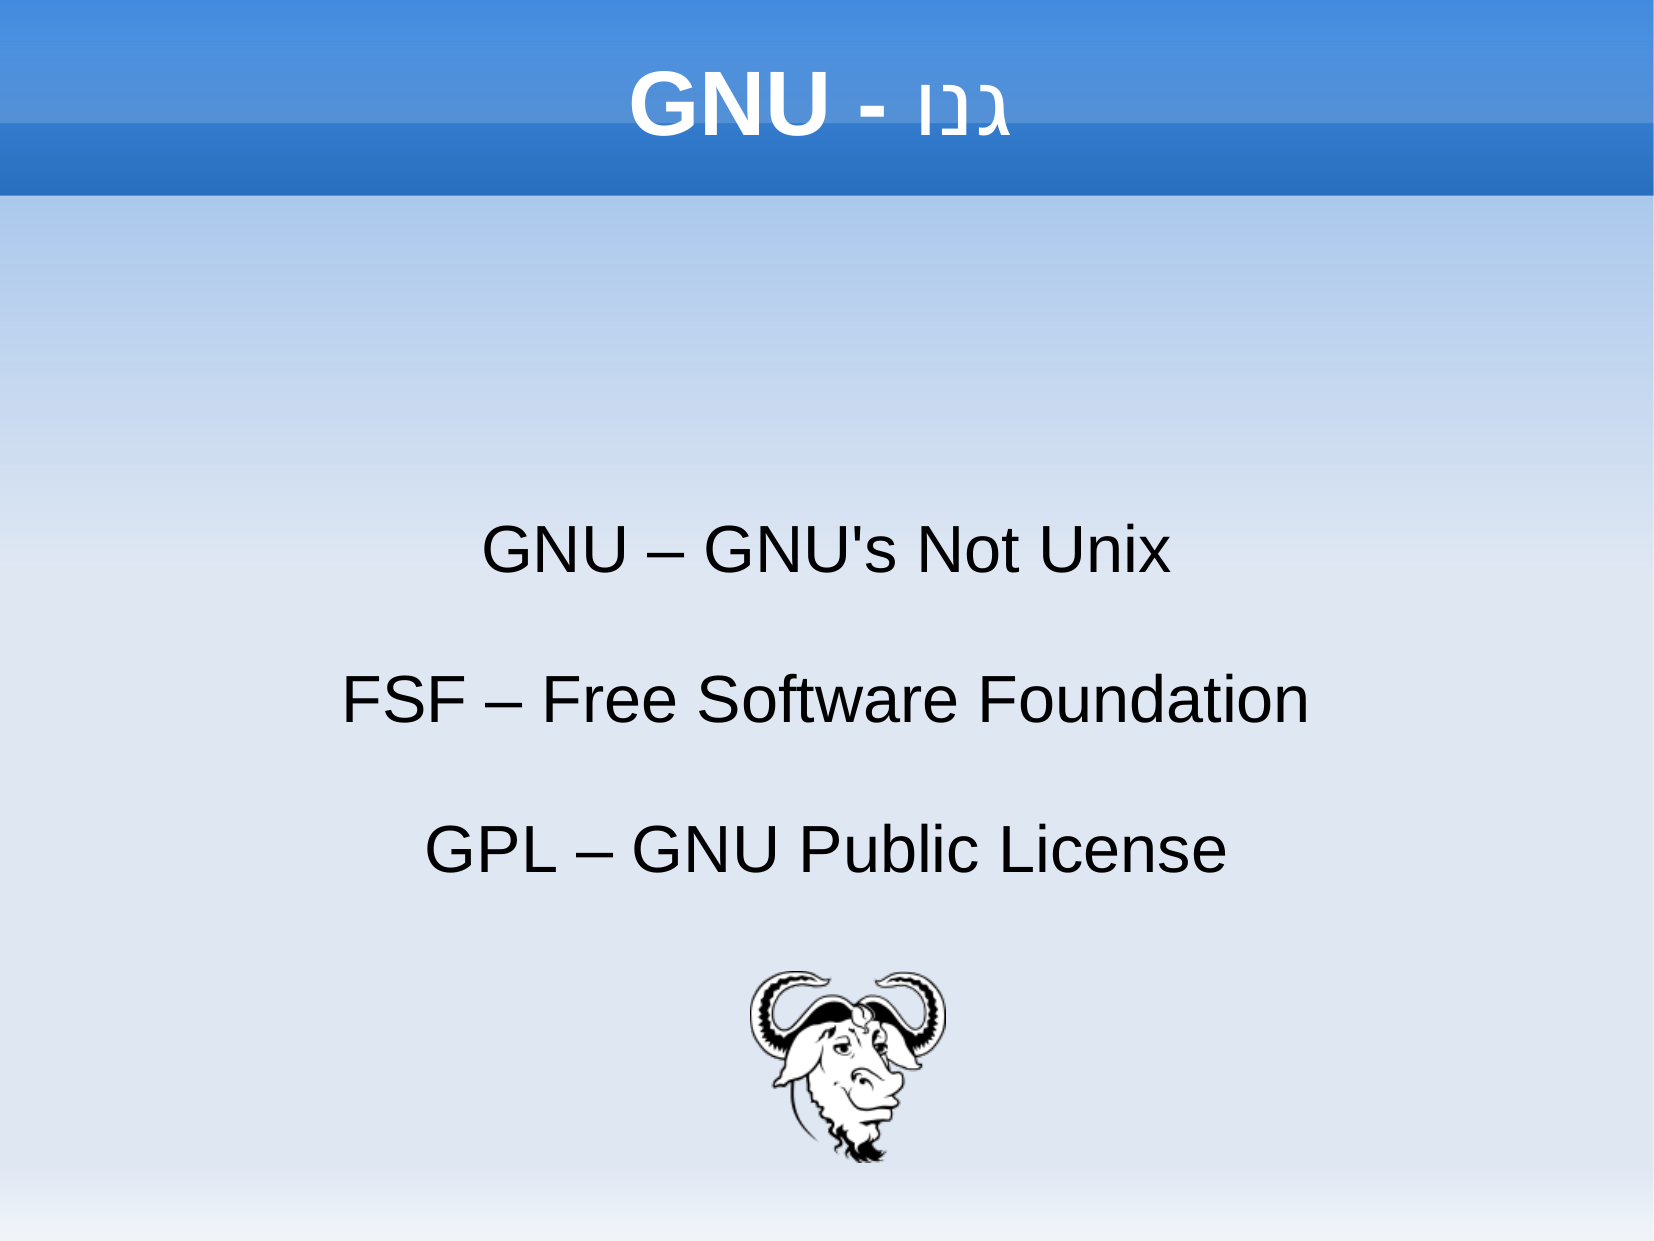

# GNU - גנו
GNU – GNU's Not Unix
FSF – Free Software Foundation
GPL – GNU Public License